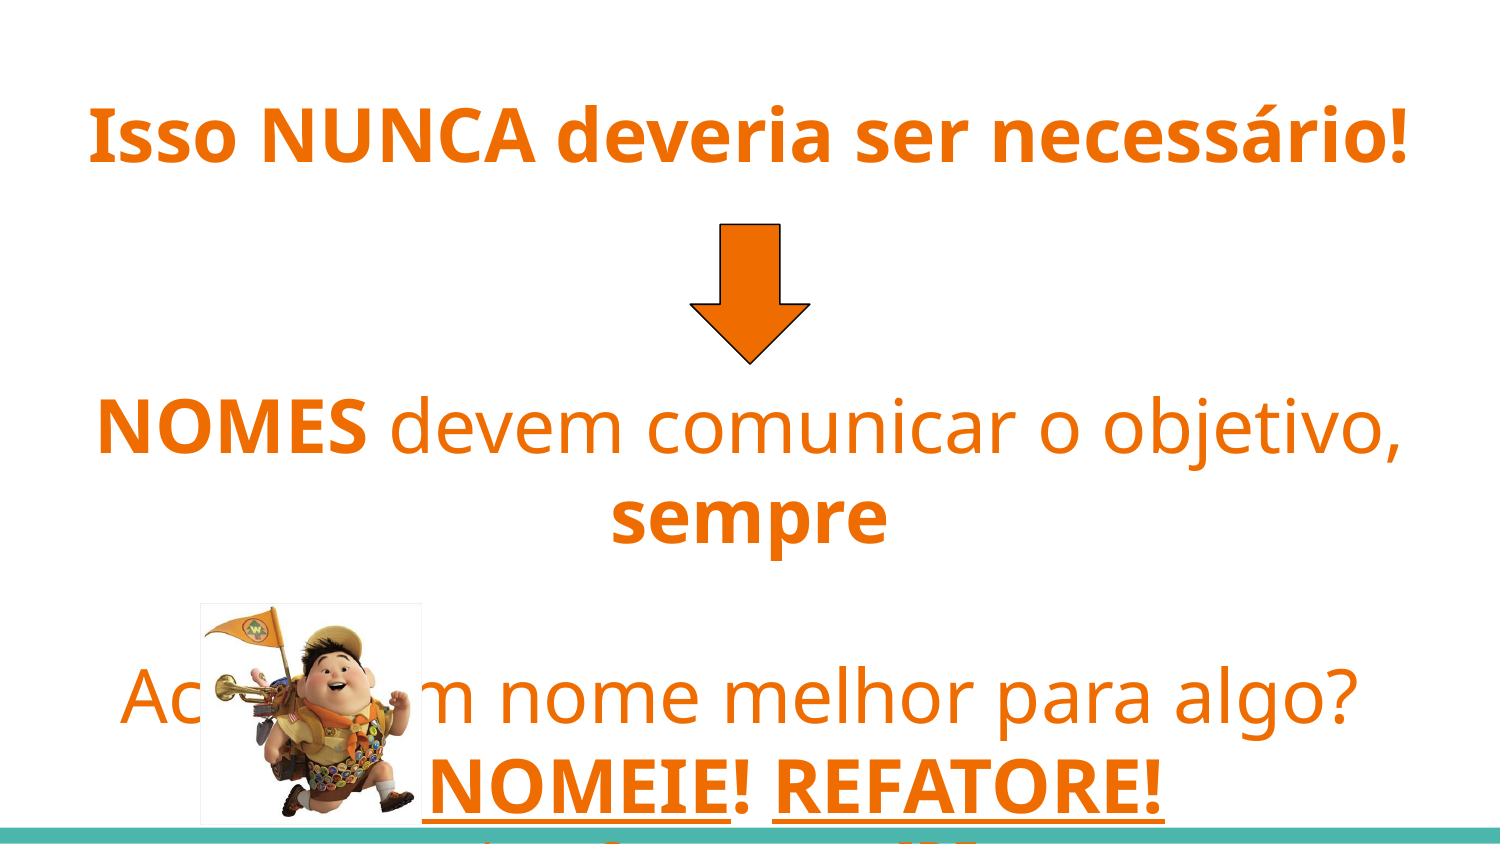

# Isso NUNCA deveria ser necessário!
NOMES devem comunicar o objetivo, sempre
Achou um nome melhor para algo?
RENOMEIE! REFATORE!
Leva 3s com uma IDE...